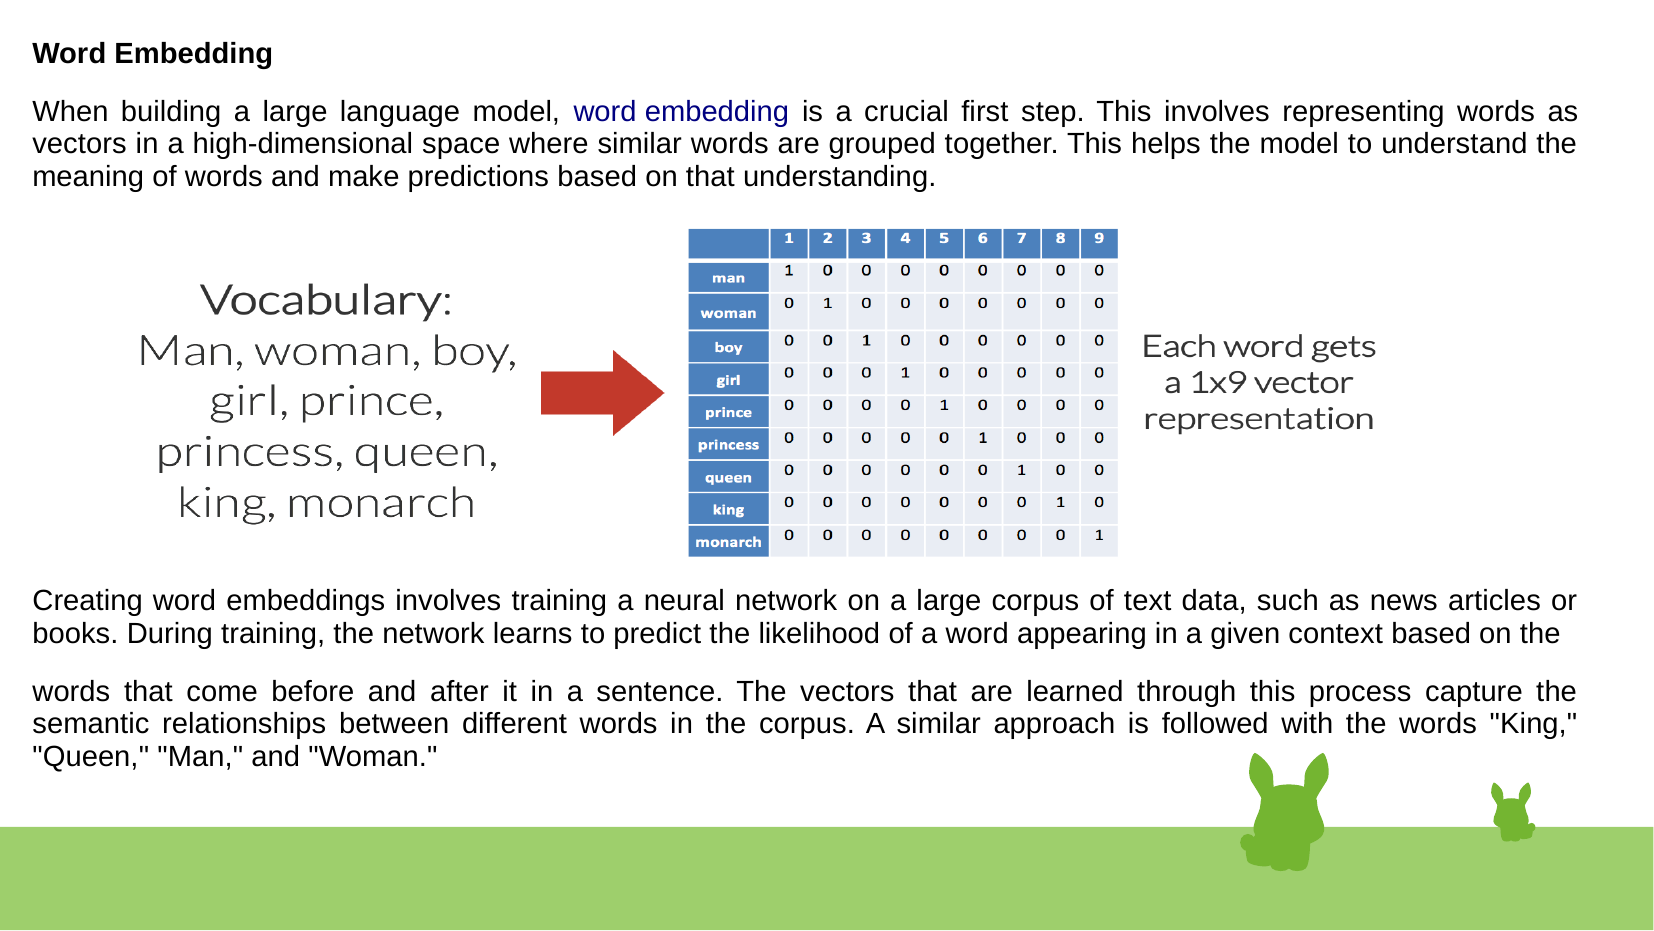

Word Embedding
When building a large language model, word embedding is a crucial first step. This involves representing words as vectors in a high-dimensional space where similar words are grouped together. This helps the model to understand the meaning of words and make predictions based on that understanding.
Creating word embeddings involves training a neural network on a large corpus of text data, such as news articles or books. During training, the network learns to predict the likelihood of a word appearing in a given context based on the
words that come before and after it in a sentence. The vectors that are learned through this process capture the semantic relationships between different words in the corpus. A similar approach is followed with the words "King," "Queen," "Man," and "Woman."